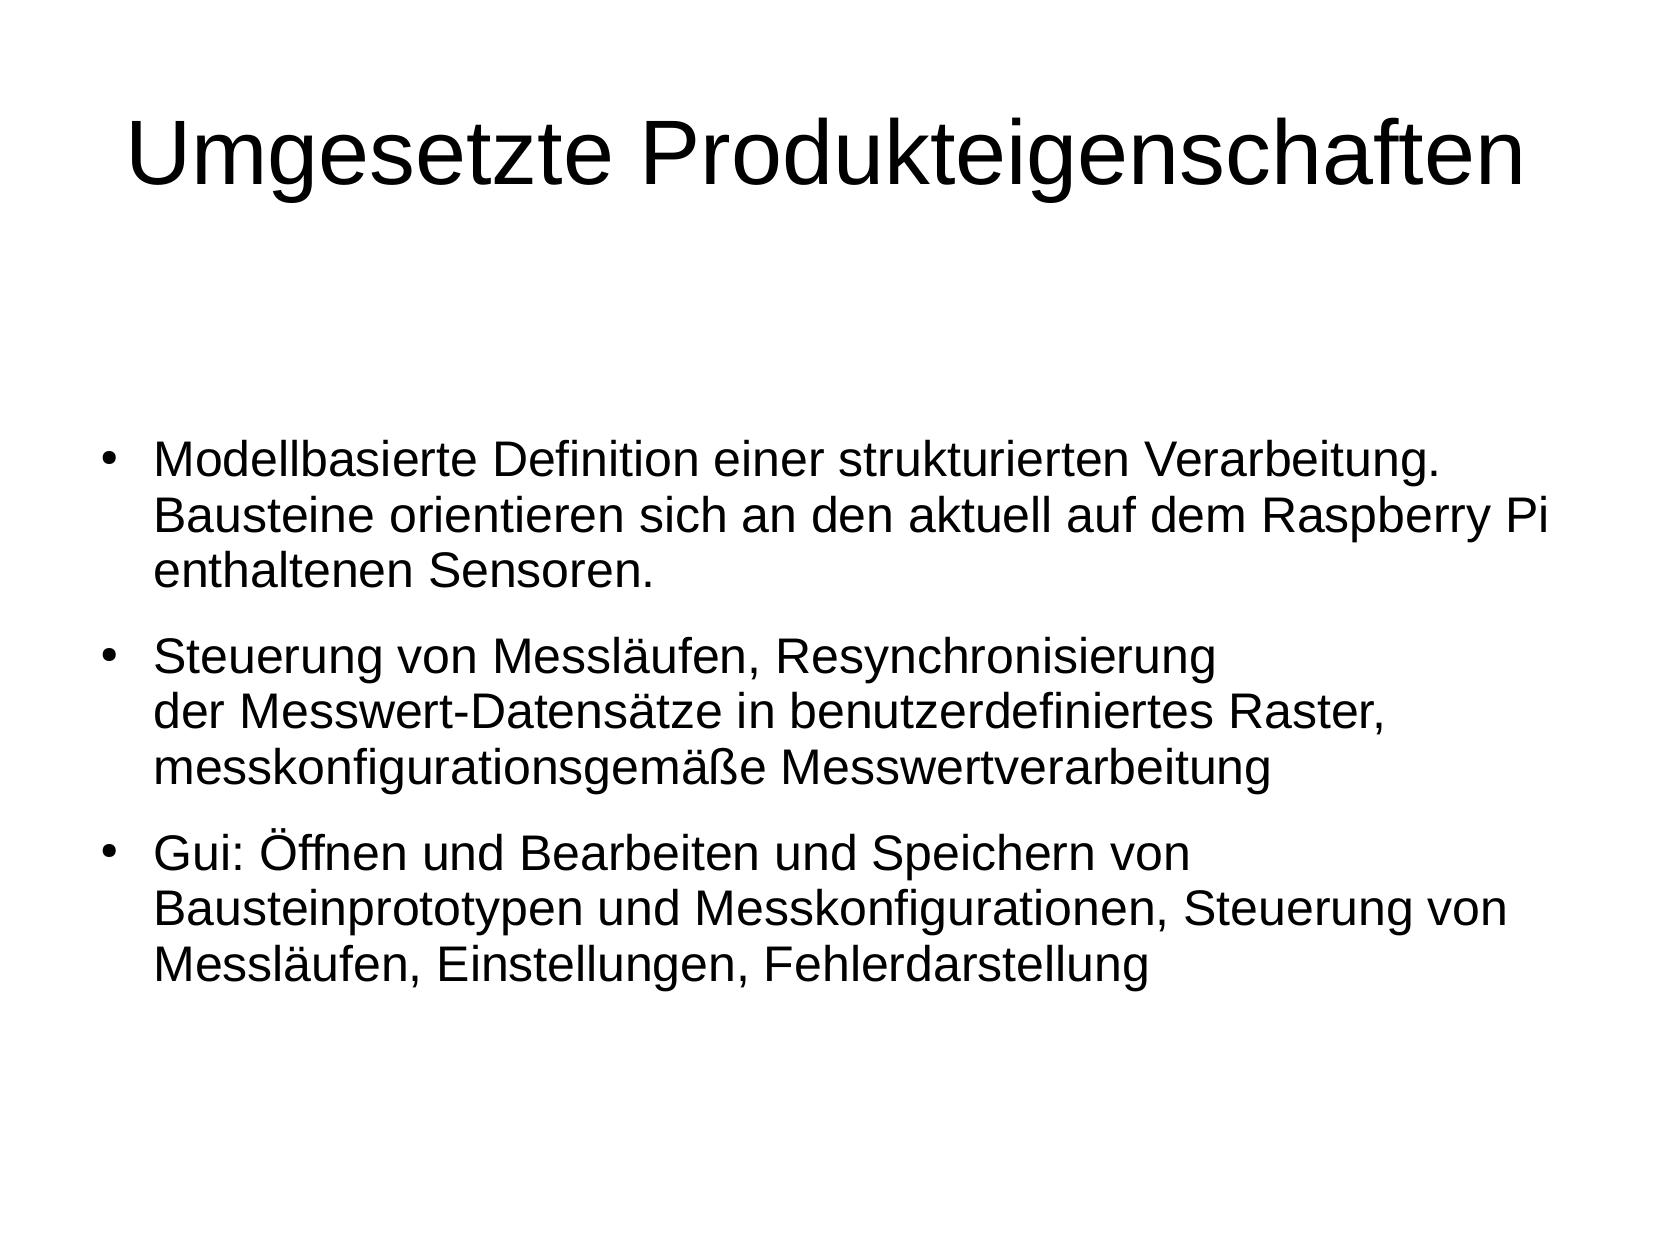

# Umgesetzte Produkteigenschaften
Modellbasierte Definition einer strukturierten Verarbeitung. Bausteine orientieren sich an den aktuell auf dem Raspberry Pi enthaltenen Sensoren.
Steuerung von Messläufen, Resynchronisierung
der Messwert-Datensätze in benutzerdefiniertes Raster, messkonfigurationsgemäße Messwertverarbeitung
Gui: Öffnen und Bearbeiten und Speichern von Bausteinprototypen und Messkonfigurationen, Steuerung von Messläufen, Einstellungen, Fehlerdarstellung